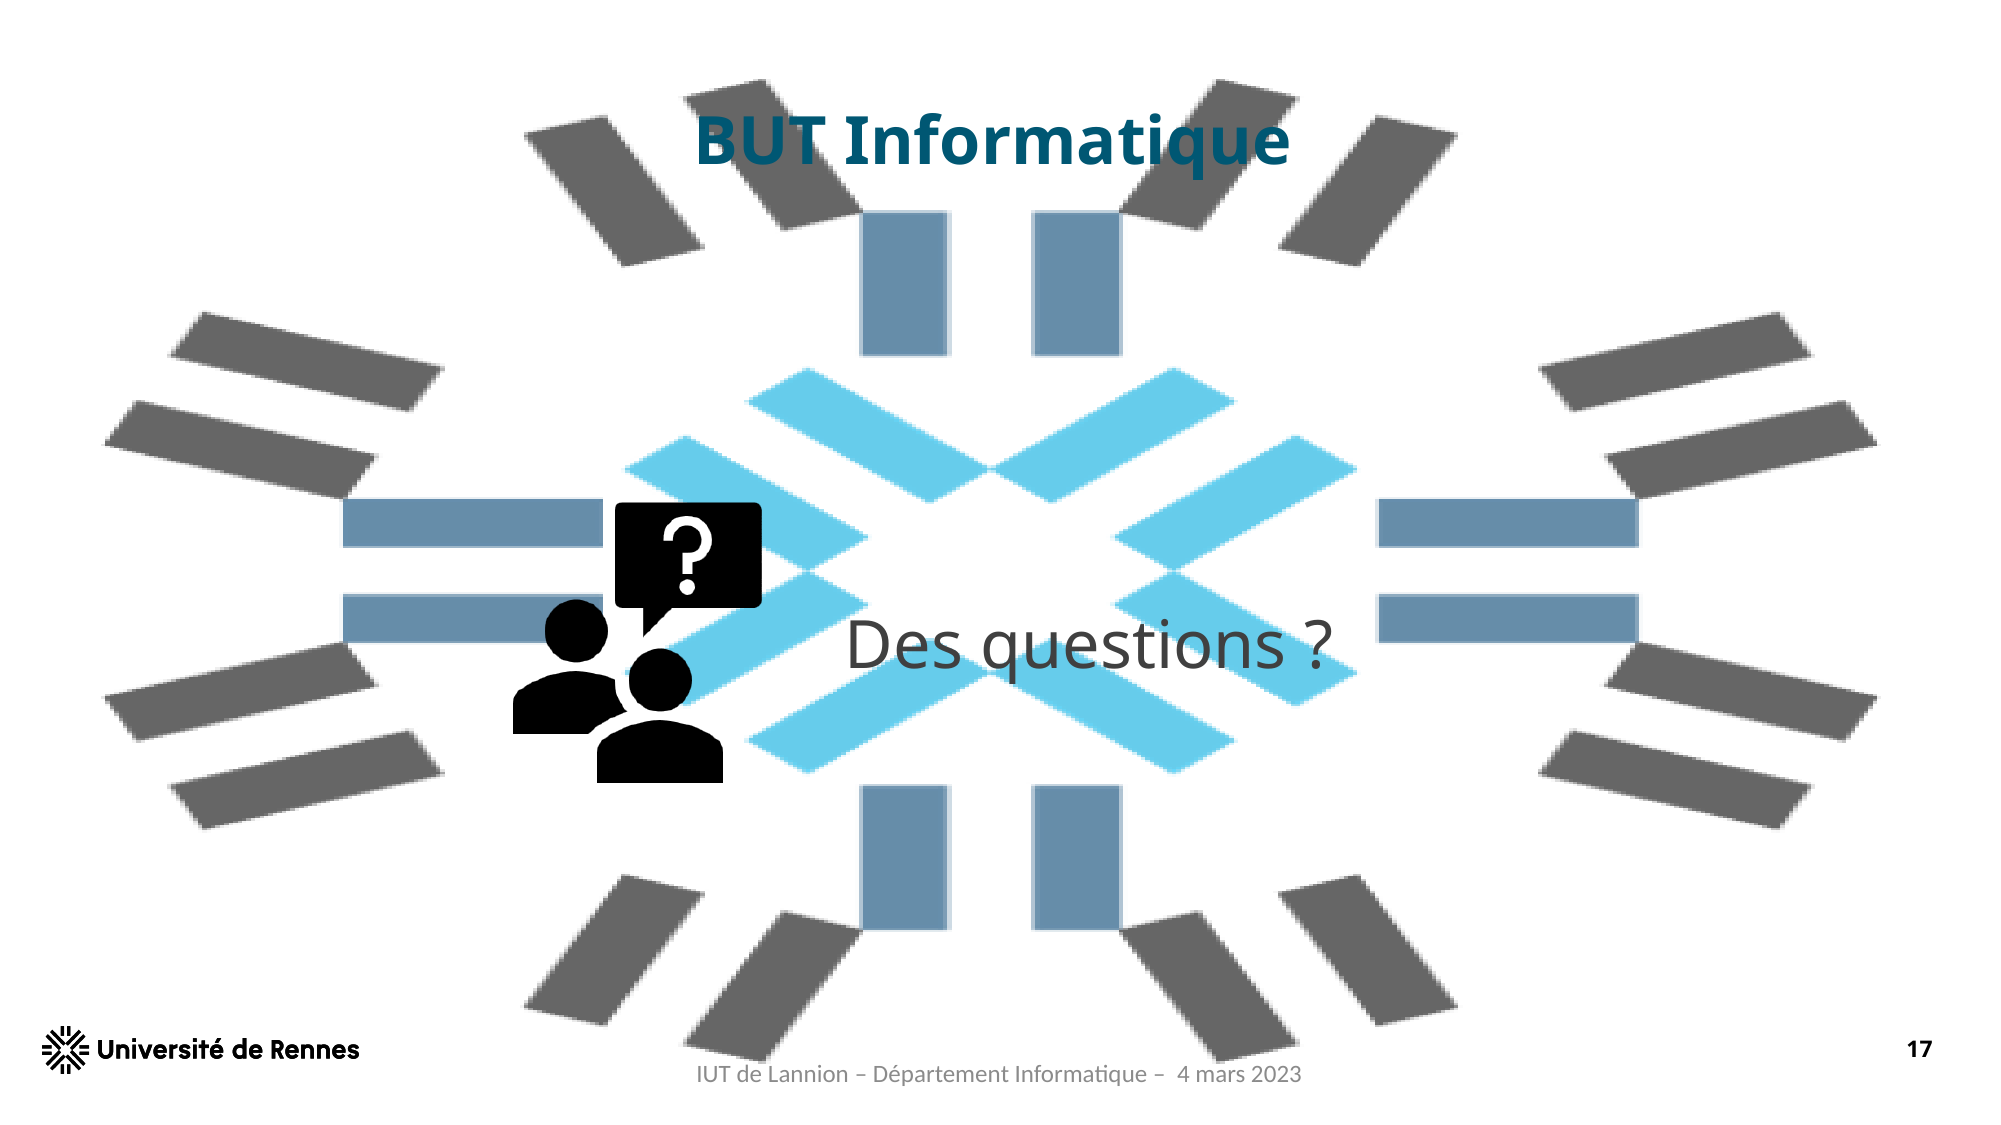

BUT Informatique
Des questions ?
17
IUT de Lannion – Département Informatique – 4 mars 2023